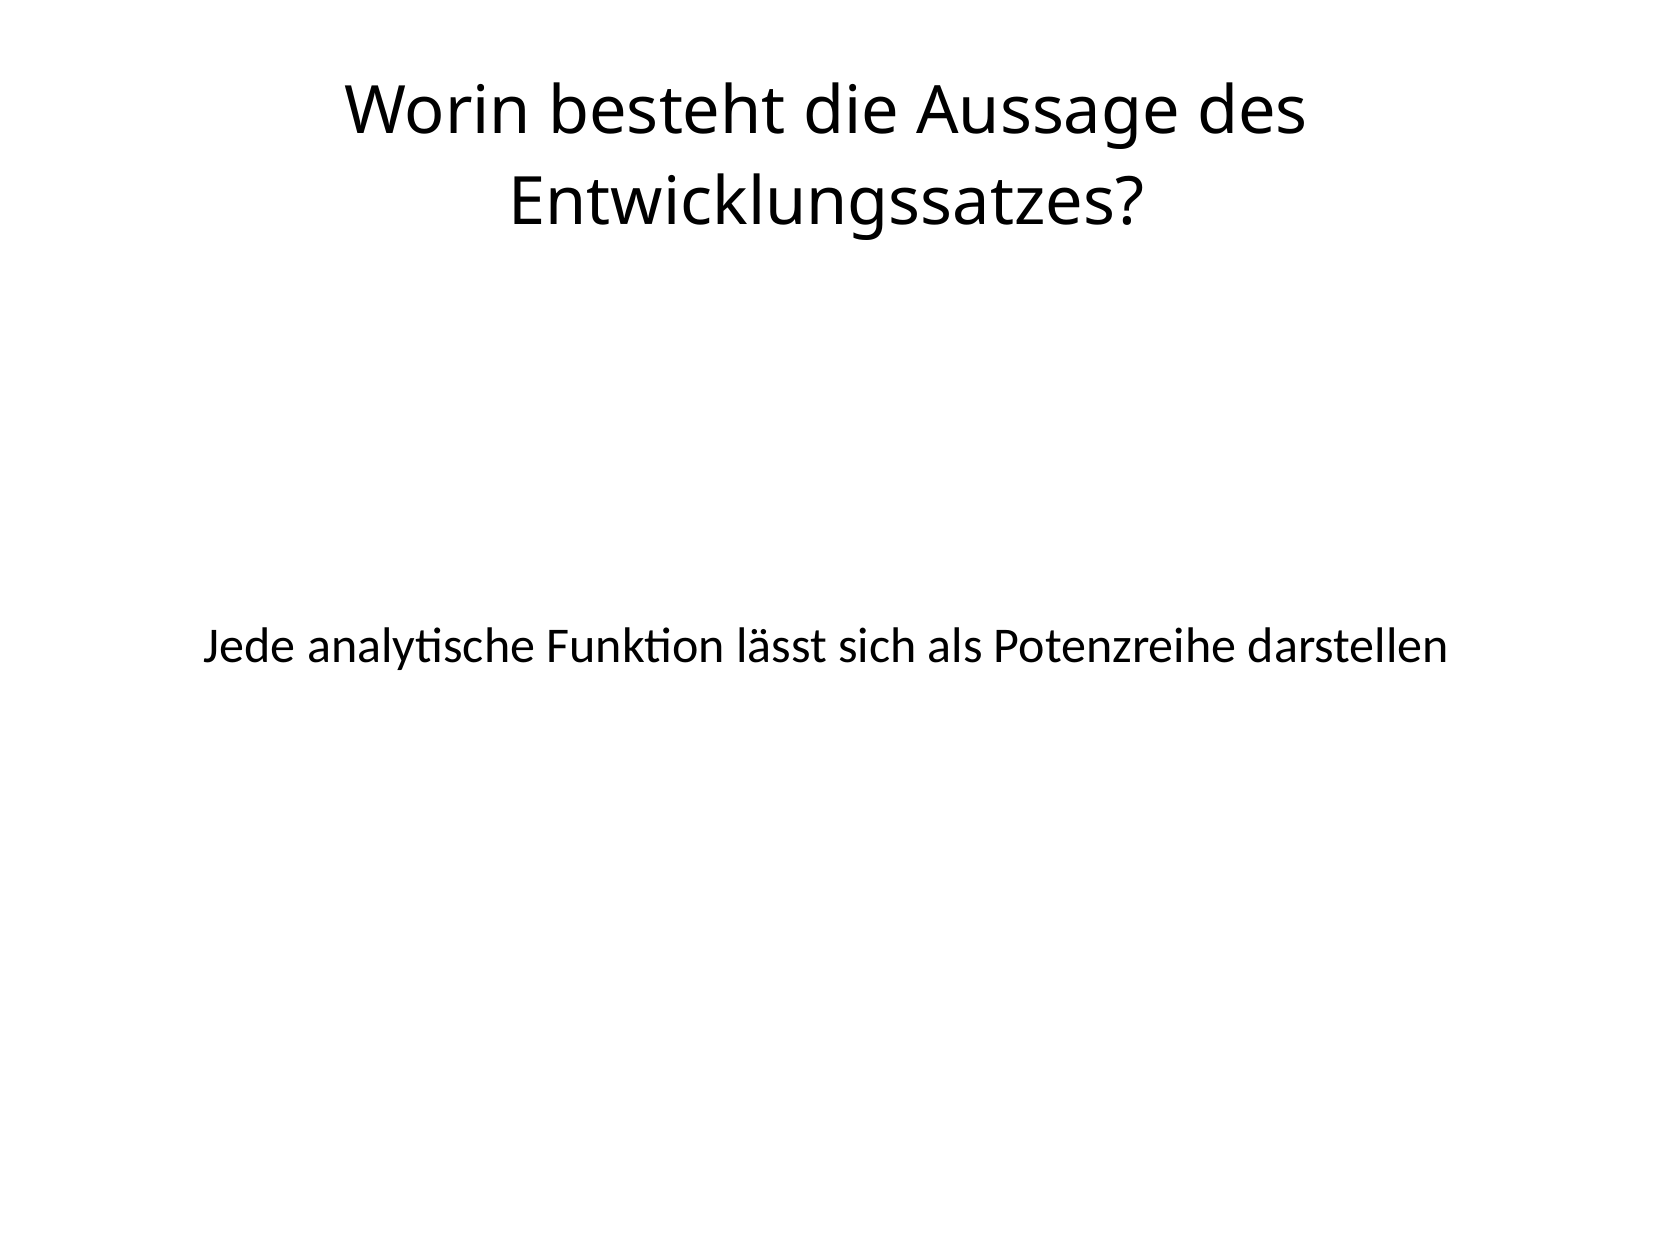

# Worin besteht die Aussage des Entwicklungssatzes?
Jede analytische Funktion lässt sich als Potenzreihe darstellen